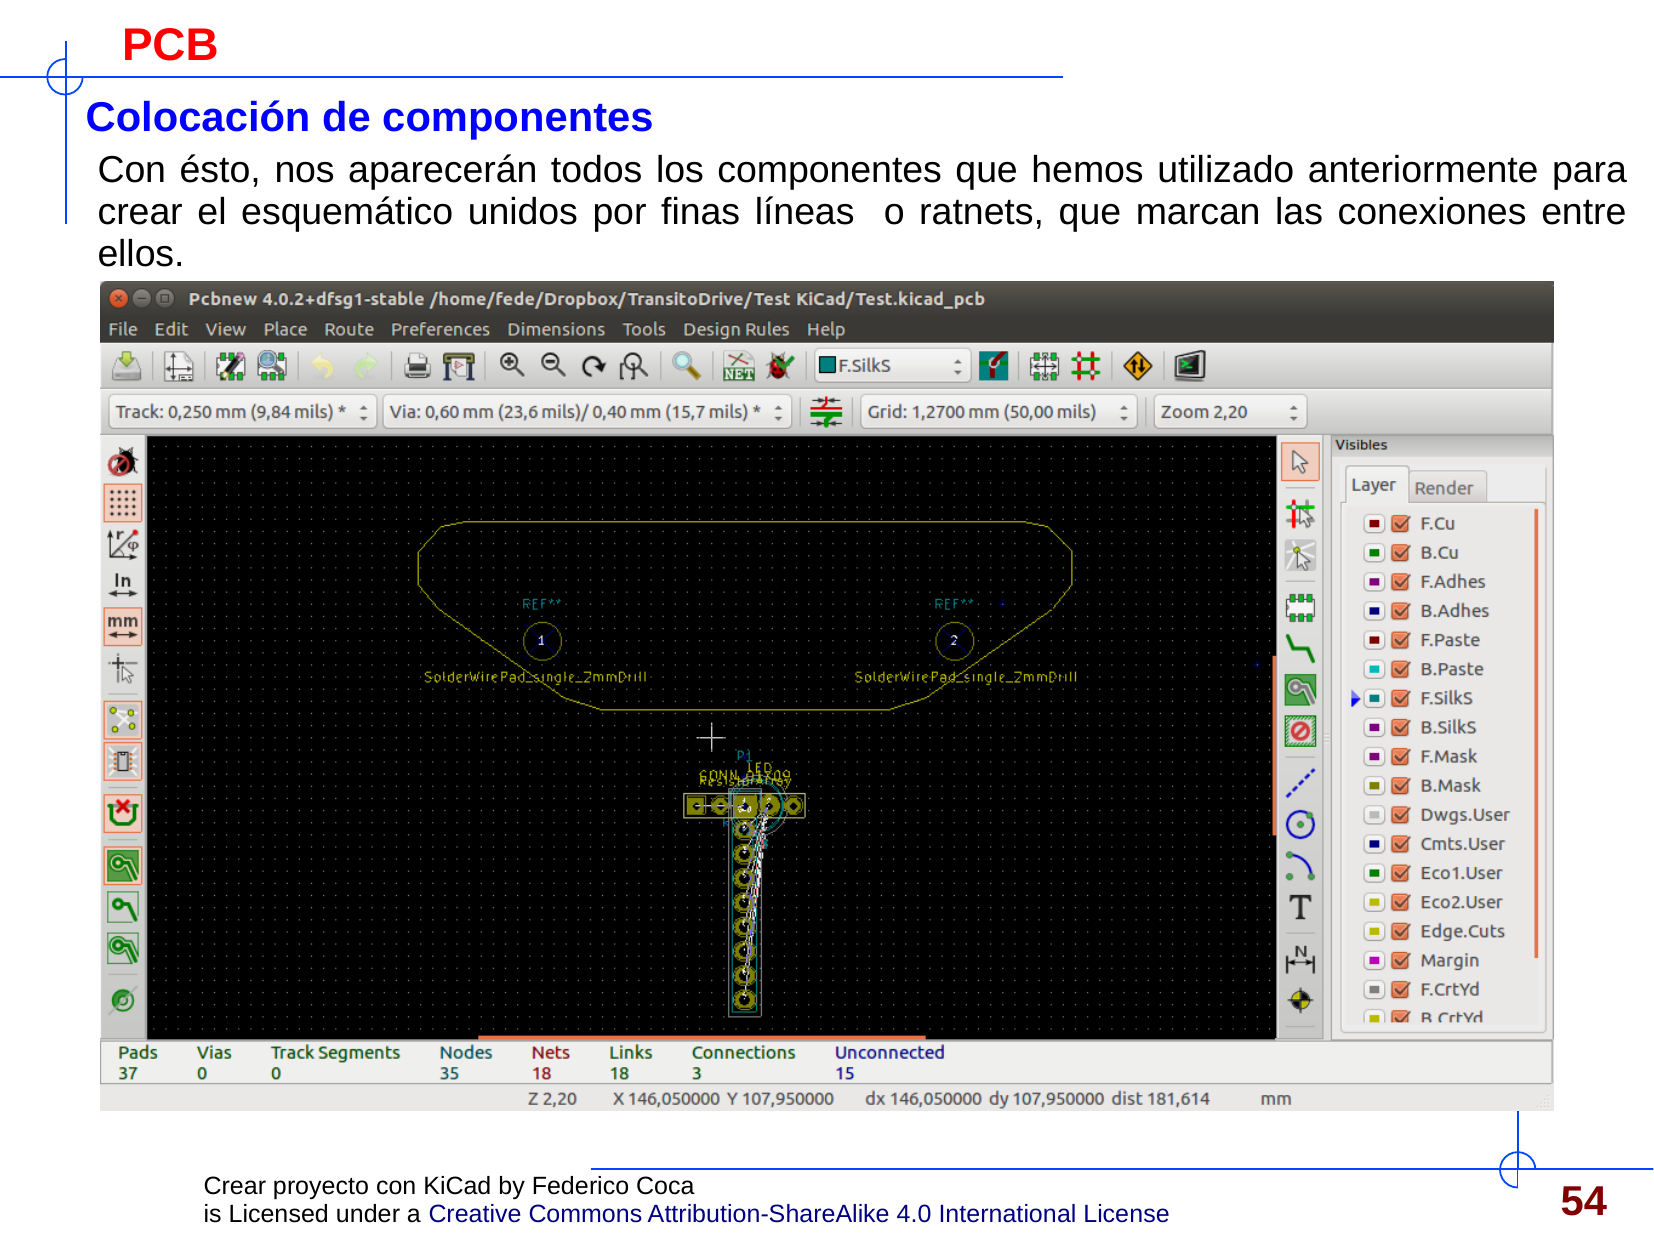

PCB
Colocación de componentes
Con ésto, nos aparecerán todos los componentes que hemos utilizado anteriormente para crear el esquemático unidos por finas líneas o ratnets, que marcan las conexiones entre ellos.
Crear proyecto con KiCad by Federico Coca
is Licensed under a Creative Commons Attribution-ShareAlike 4.0 International License